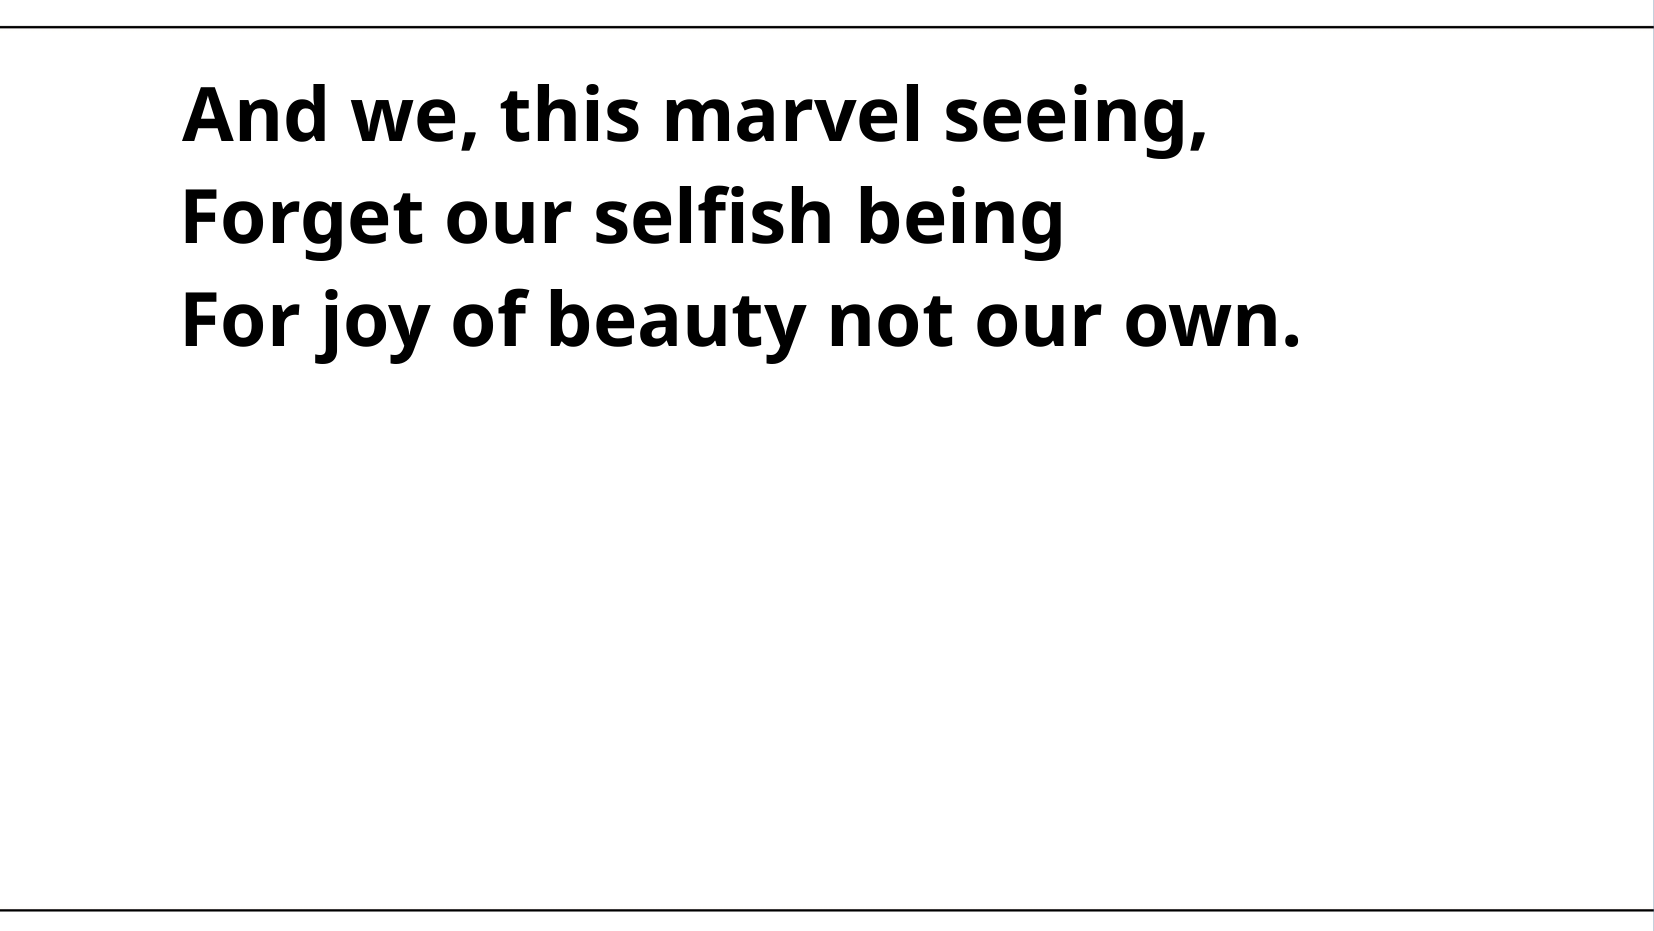

And we, this marvel seeing,
Forget our selfish being
For joy of beauty not our own.